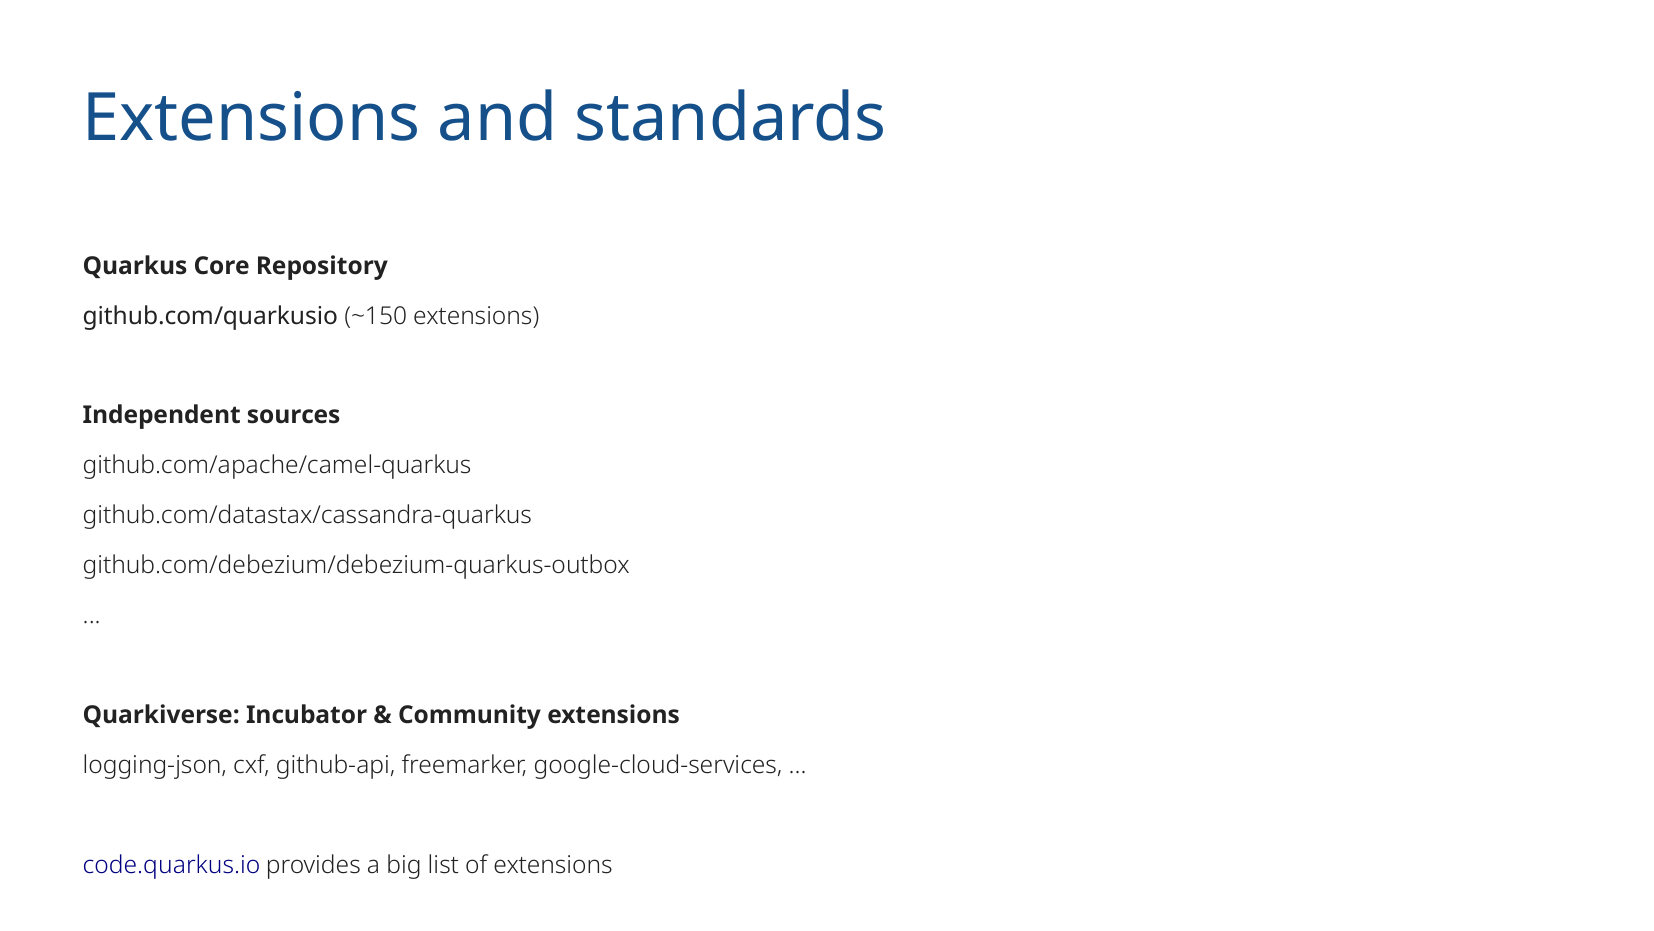

# Extensions and standards
Quarkus Core Repository
github.com/quarkusio (~150 extensions)
Independent sources
github.com/apache/camel-quarkus
github.com/datastax/cassandra-quarkus
github.com/debezium/debezium-quarkus-outbox
...
Quarkiverse: Incubator & Community extensions
logging-json, cxf, github-api, freemarker, google-cloud-services, …
code.quarkus.io provides a big list of extensions